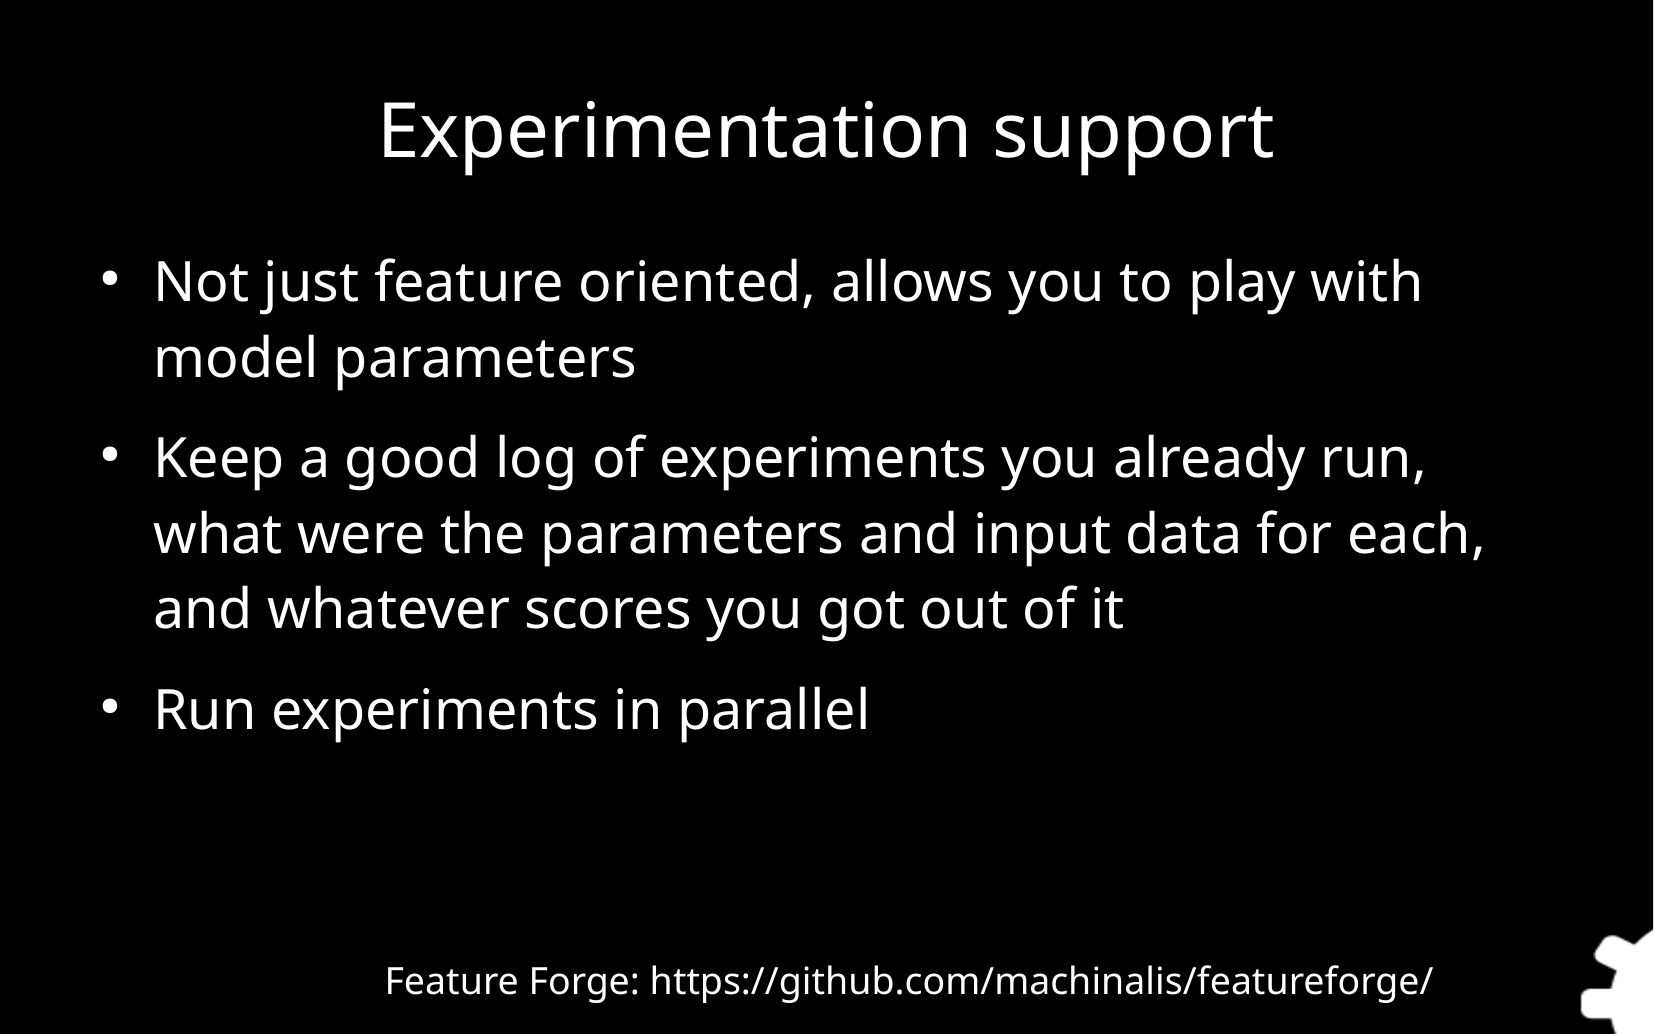

# Experimentation support
Not just feature oriented, allows you to play with model parameters
Keep a good log of experiments you already run, what were the parameters and input data for each, and whatever scores you got out of it
Run experiments in parallel